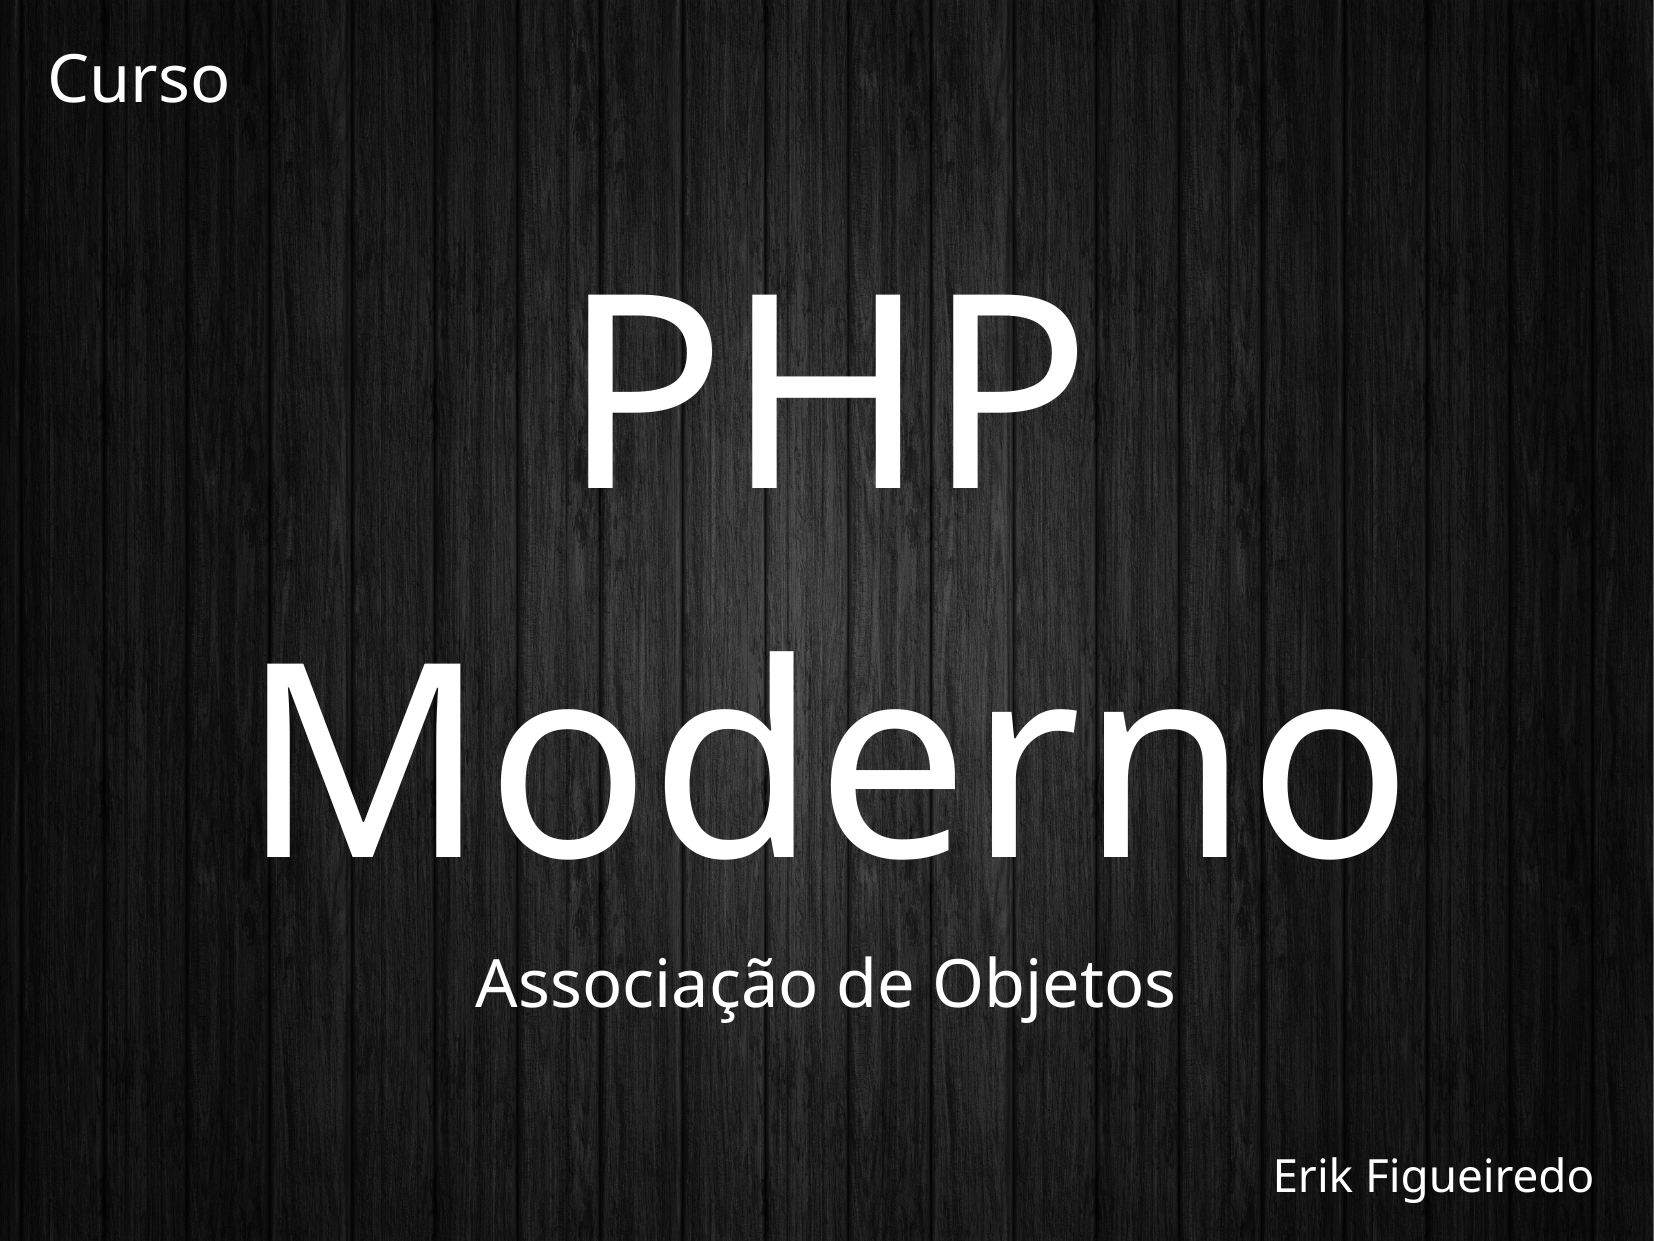

Curso
# PHP Moderno
Associação de Objetos
Erik Figueiredo